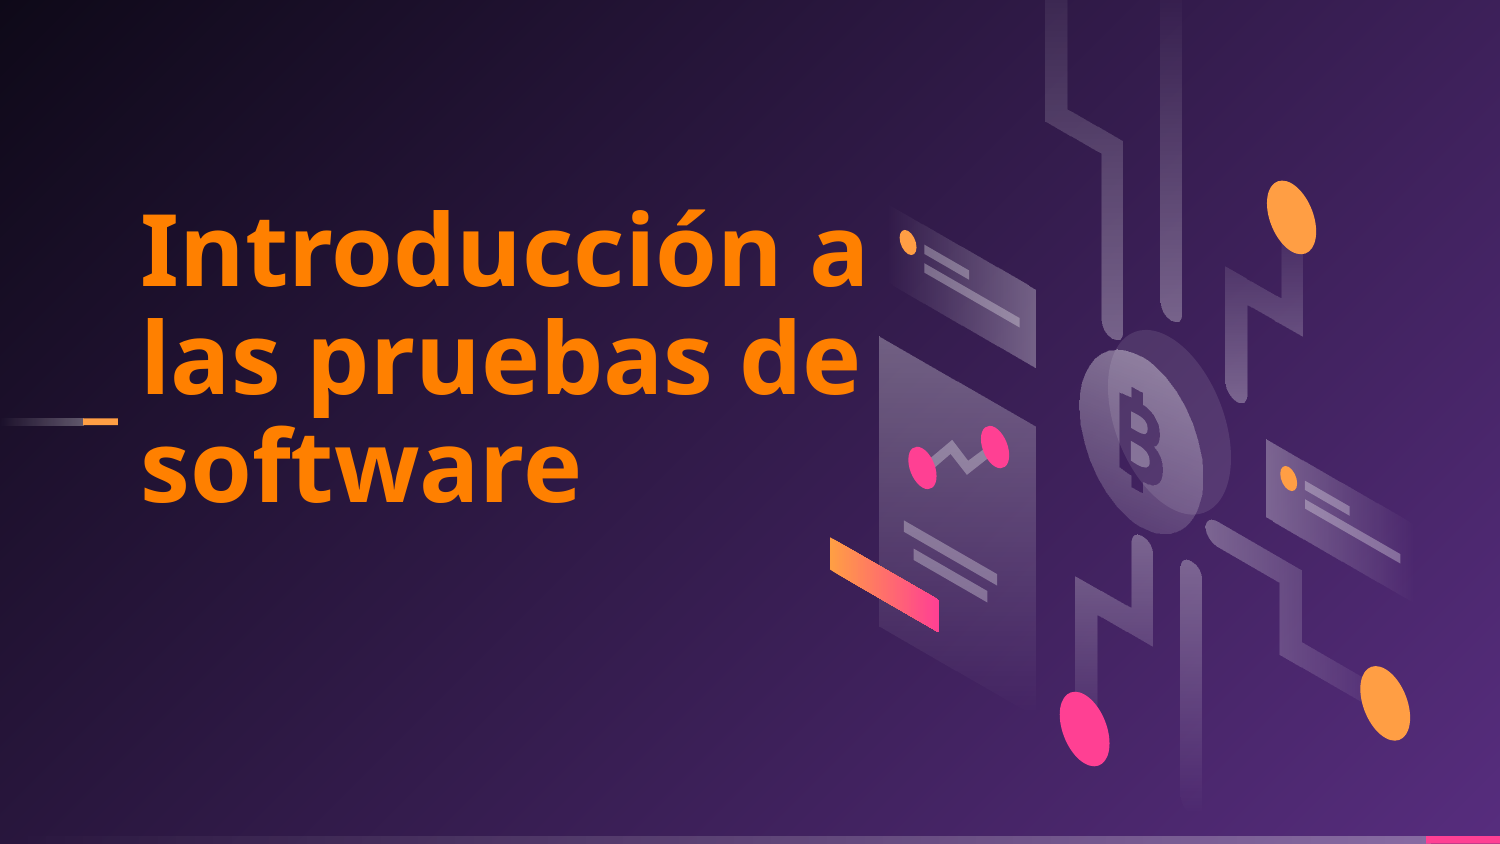

# Introducción a las pruebas de software